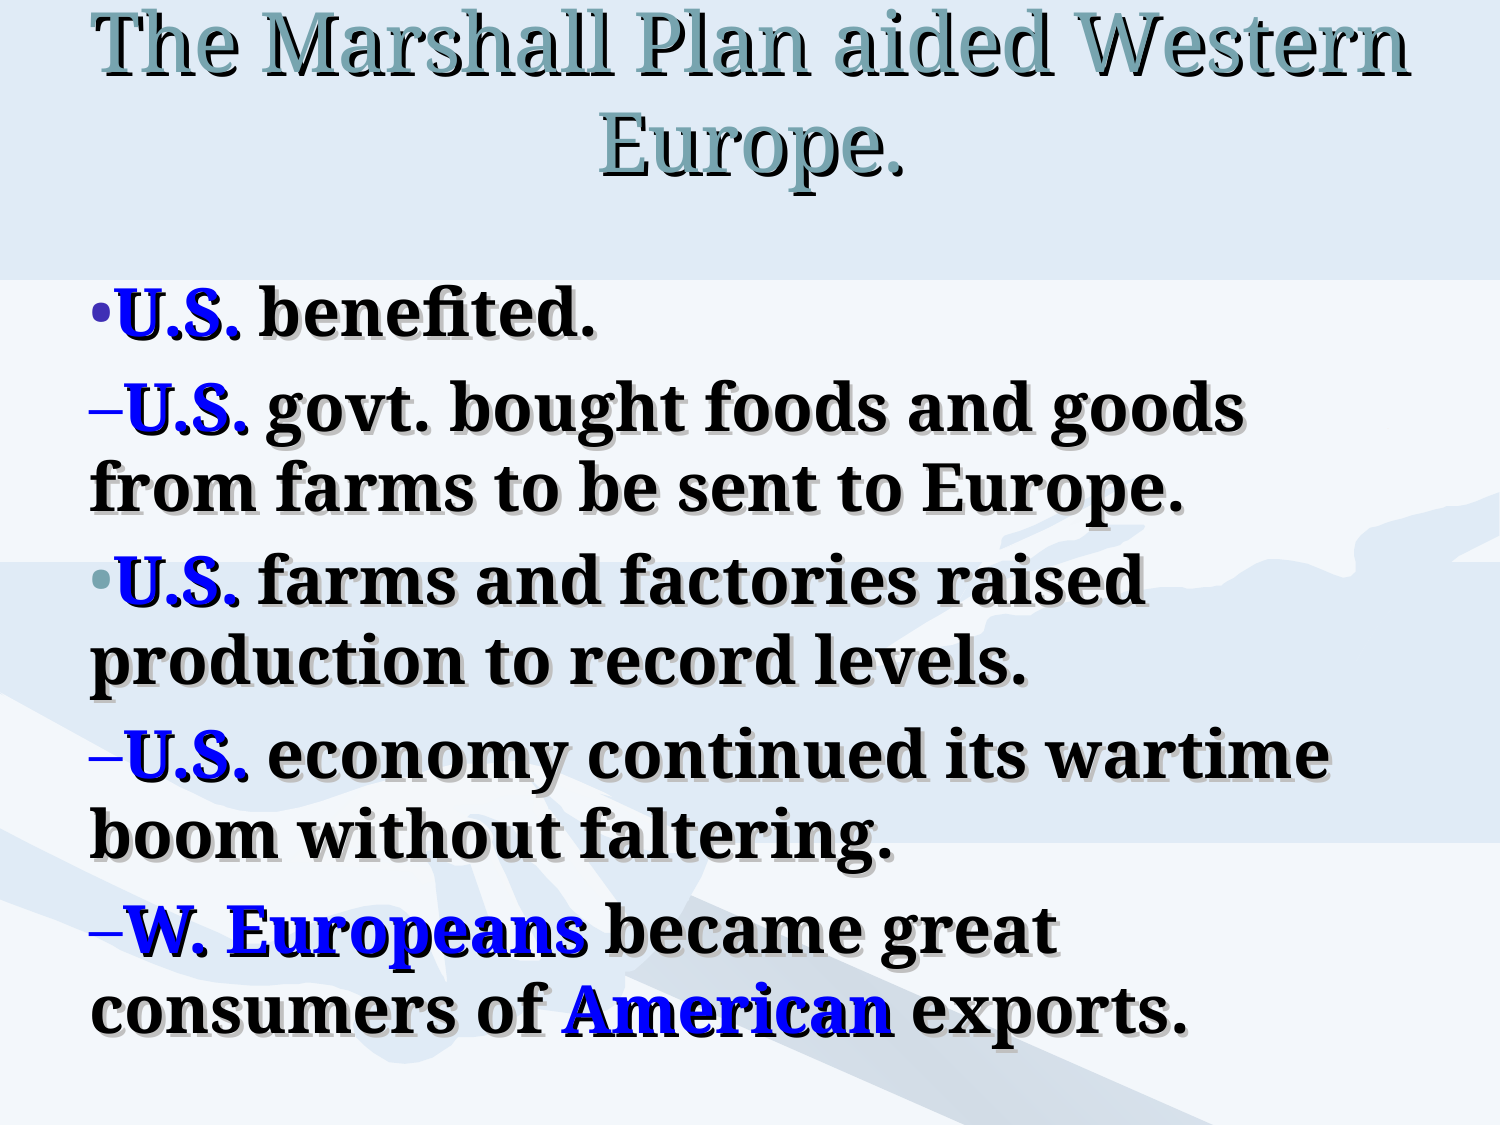

# The Marshall Plan aided Western Europe.
U.S. benefited.
U.S. govt. bought foods and goods from farms to be sent to Europe.
U.S. farms and factories raised production to record levels.
U.S. economy continued its wartime boom without faltering.
W. Europeans became great consumers of American exports.